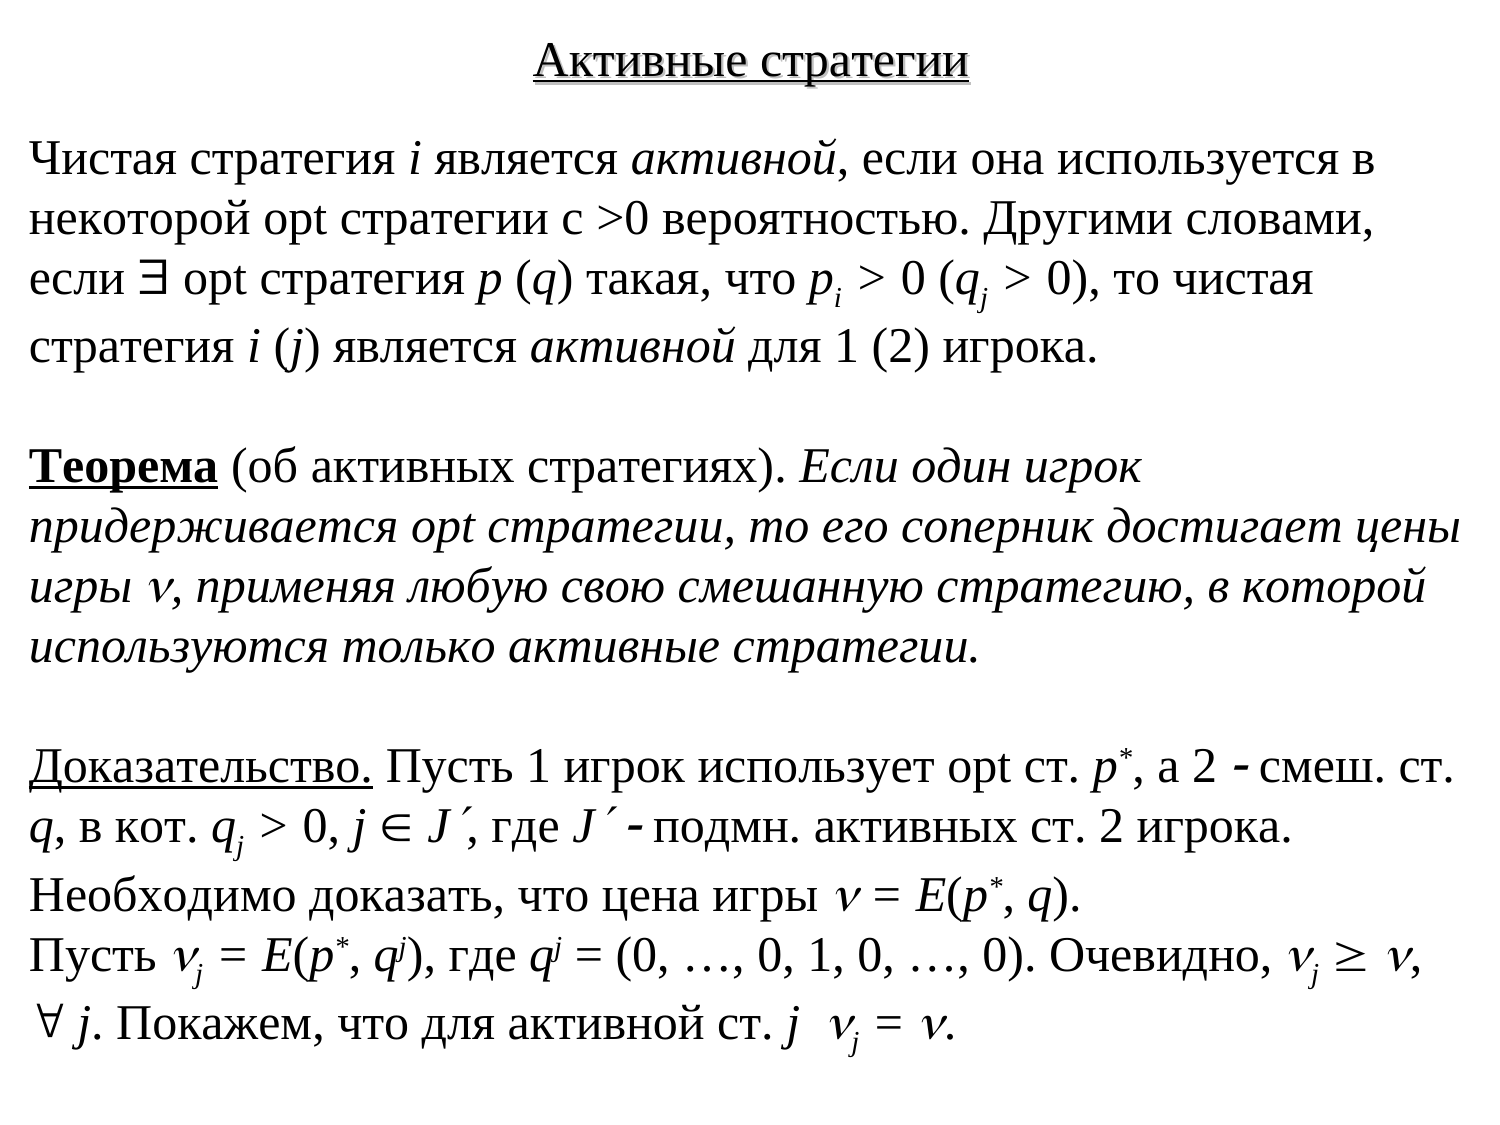

Активные стратегии
Чистая стратегия i является активной, если она используется в некоторой opt стратегии с >0 вероятностью. Другими словами, если  opt стратегия p (q) такая, что pi > 0 (qj > 0), то чистая стратегия i (j) является активной для 1 (2) игрока.
Теорема (об активных стратегиях). Если один игрок придерживается opt стратегии, то его соперник достигает цены игры , применяя любую свою смешанную стратегию, в которой используются только активные стратегии.
Доказательство. Пусть 1 игрок использует opt ст. p*, а 2  смеш. ст. q, в кот. qj > 0, j  J, где J  подмн. активных ст. 2 игрока. Необходимо доказать, что цена игры  = E(p*, q).
Пусть j = E(p*, qj), где qj = (0, …, 0, 1, 0, …, 0). Очевидно, j  ,
 j. Покажем, что для активной ст. j j = .